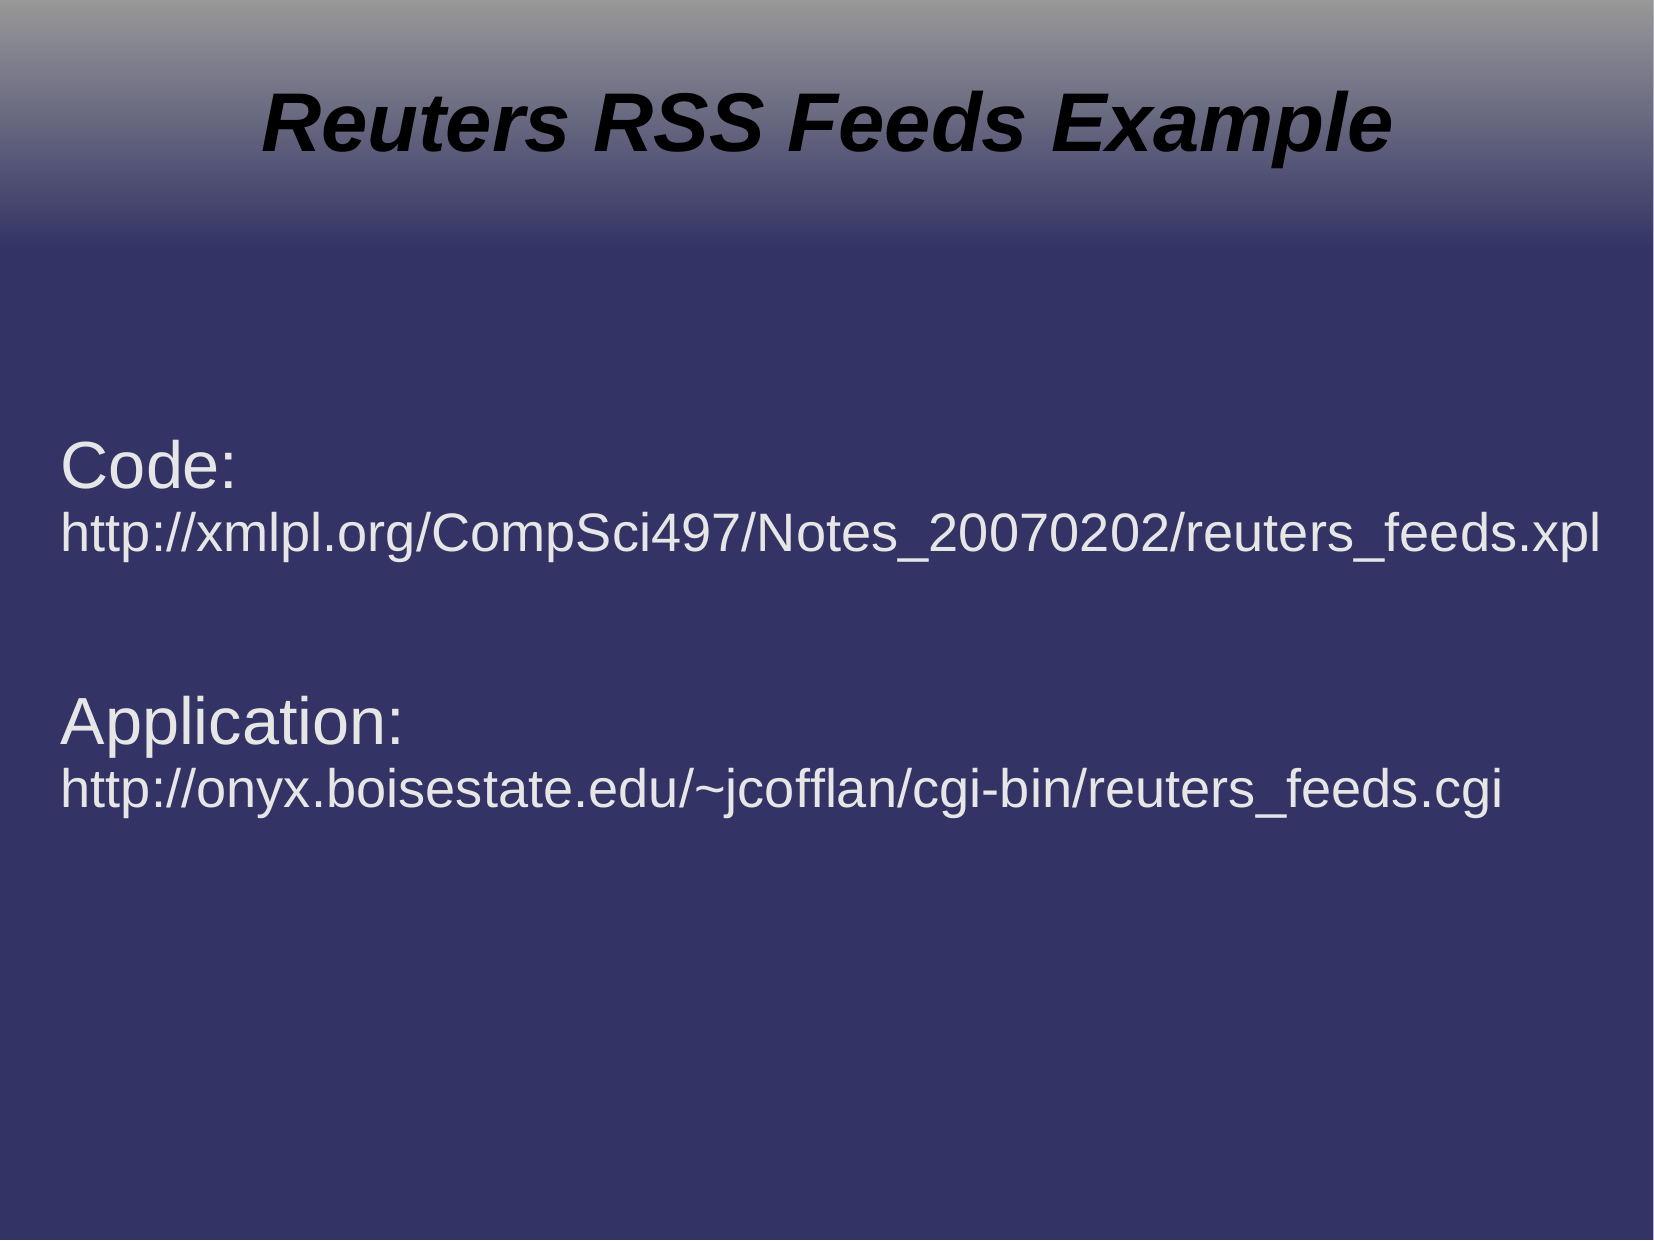

# Reuters RSS Feeds Example
Code:
http://xmlpl.org/CompSci497/Notes_20070202/reuters_feeds.xpl
Application:
http://onyx.boisestate.edu/~jcofflan/cgi-bin/reuters_feeds.cgi